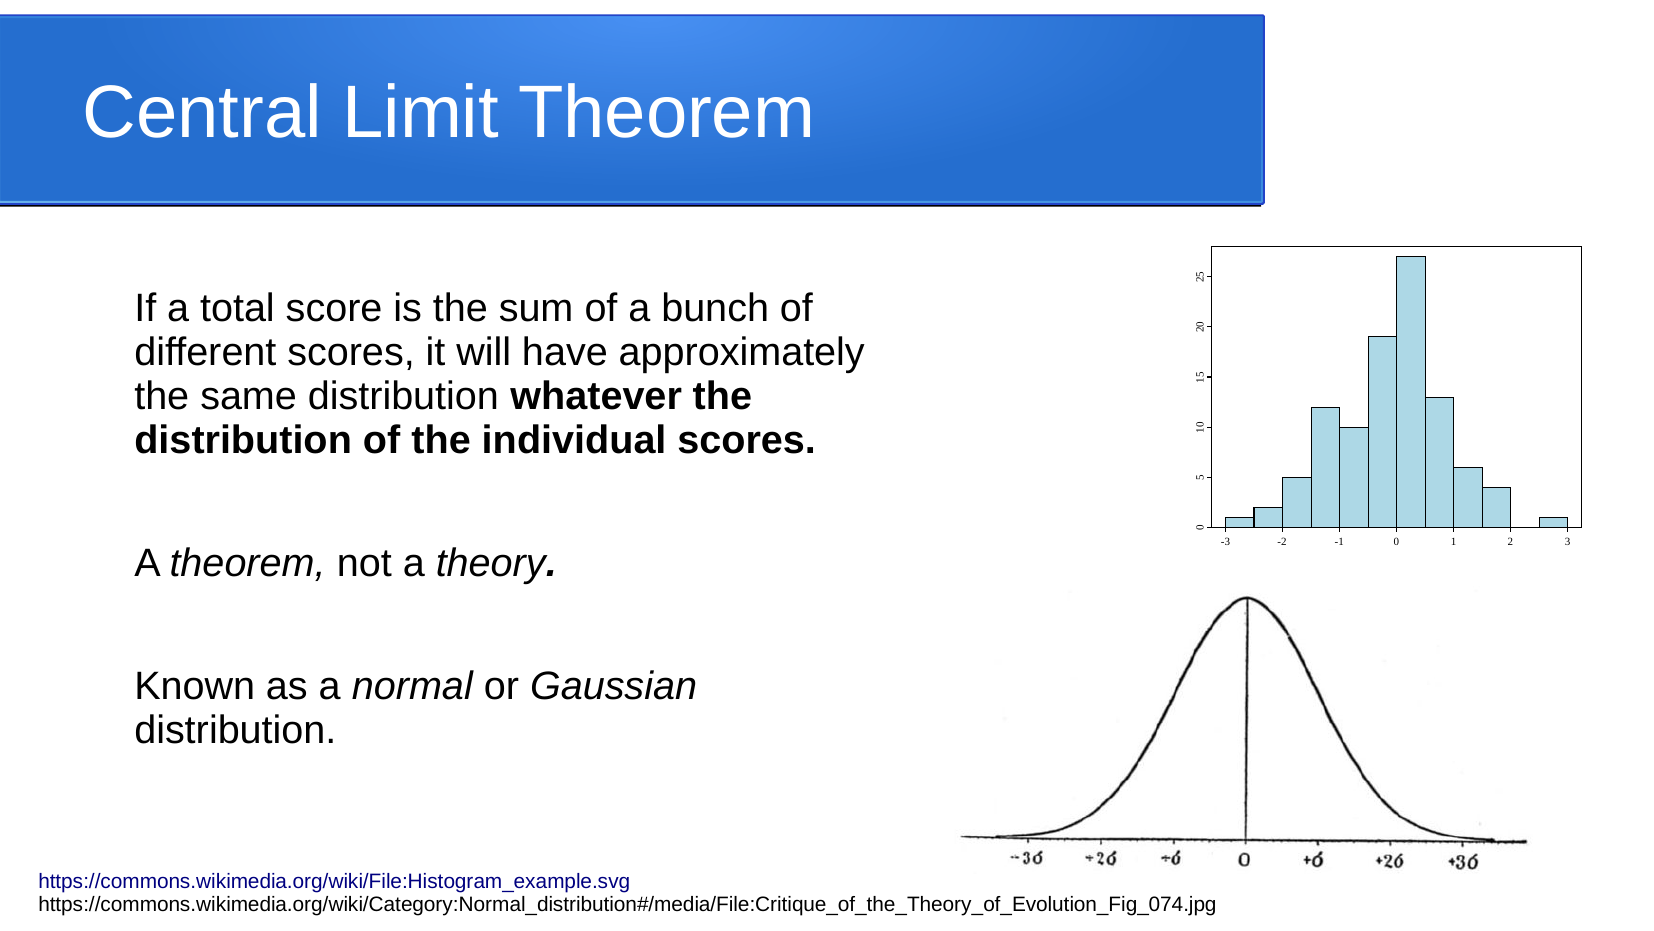

# Central Limit Theorem
If a total score is the sum of a bunch of different scores, it will have approximately the same distribution whatever the distribution of the individual scores.
A theorem, not a theory.
Known as a normal or Gaussian distribution.
https://commons.wikimedia.org/wiki/File:Histogram_example.svg
https://commons.wikimedia.org/wiki/Category:Normal_distribution#/media/File:Critique_of_the_Theory_of_Evolution_Fig_074.jpg